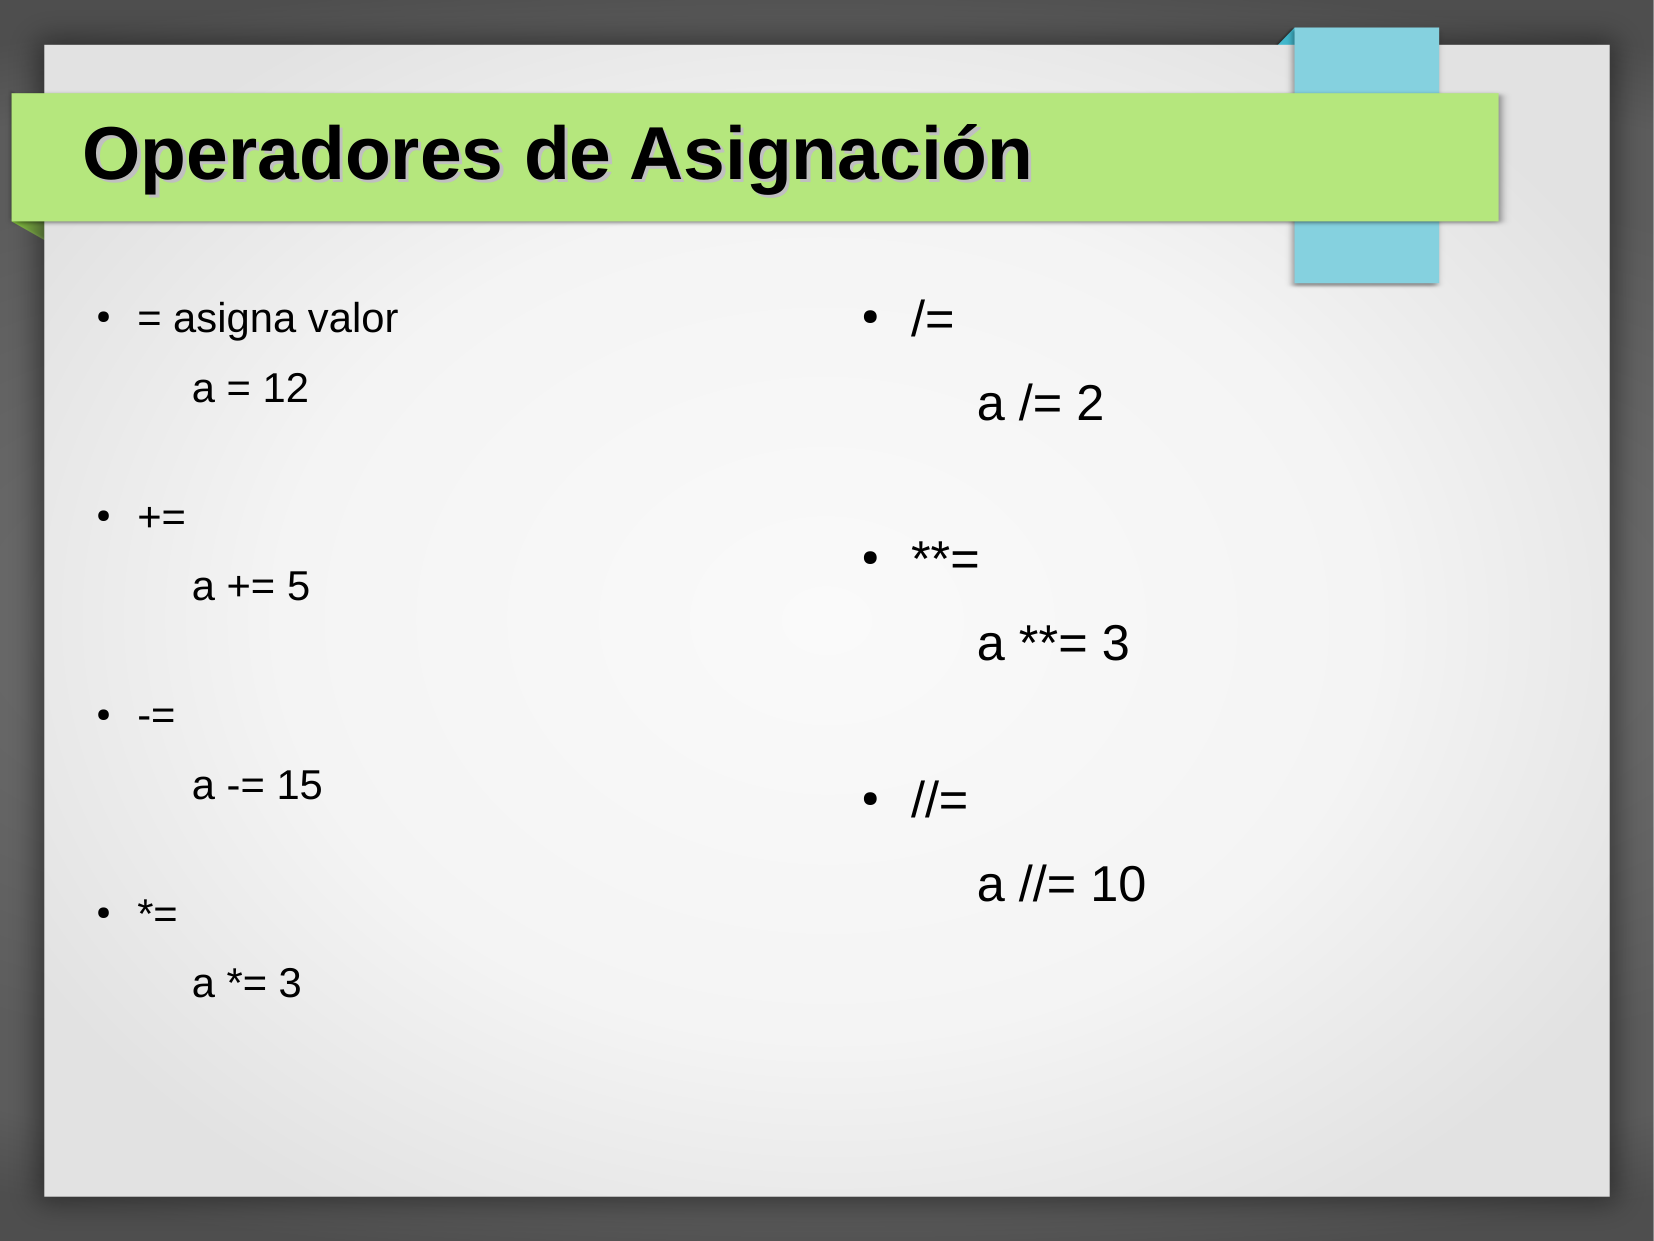

# Operadores de Asignación
/=
a /= 2
**=
a **= 3
//=
a //= 10
= asigna valor
a = 12
+=
a += 5
-=
a -= 15
*=
a *= 3